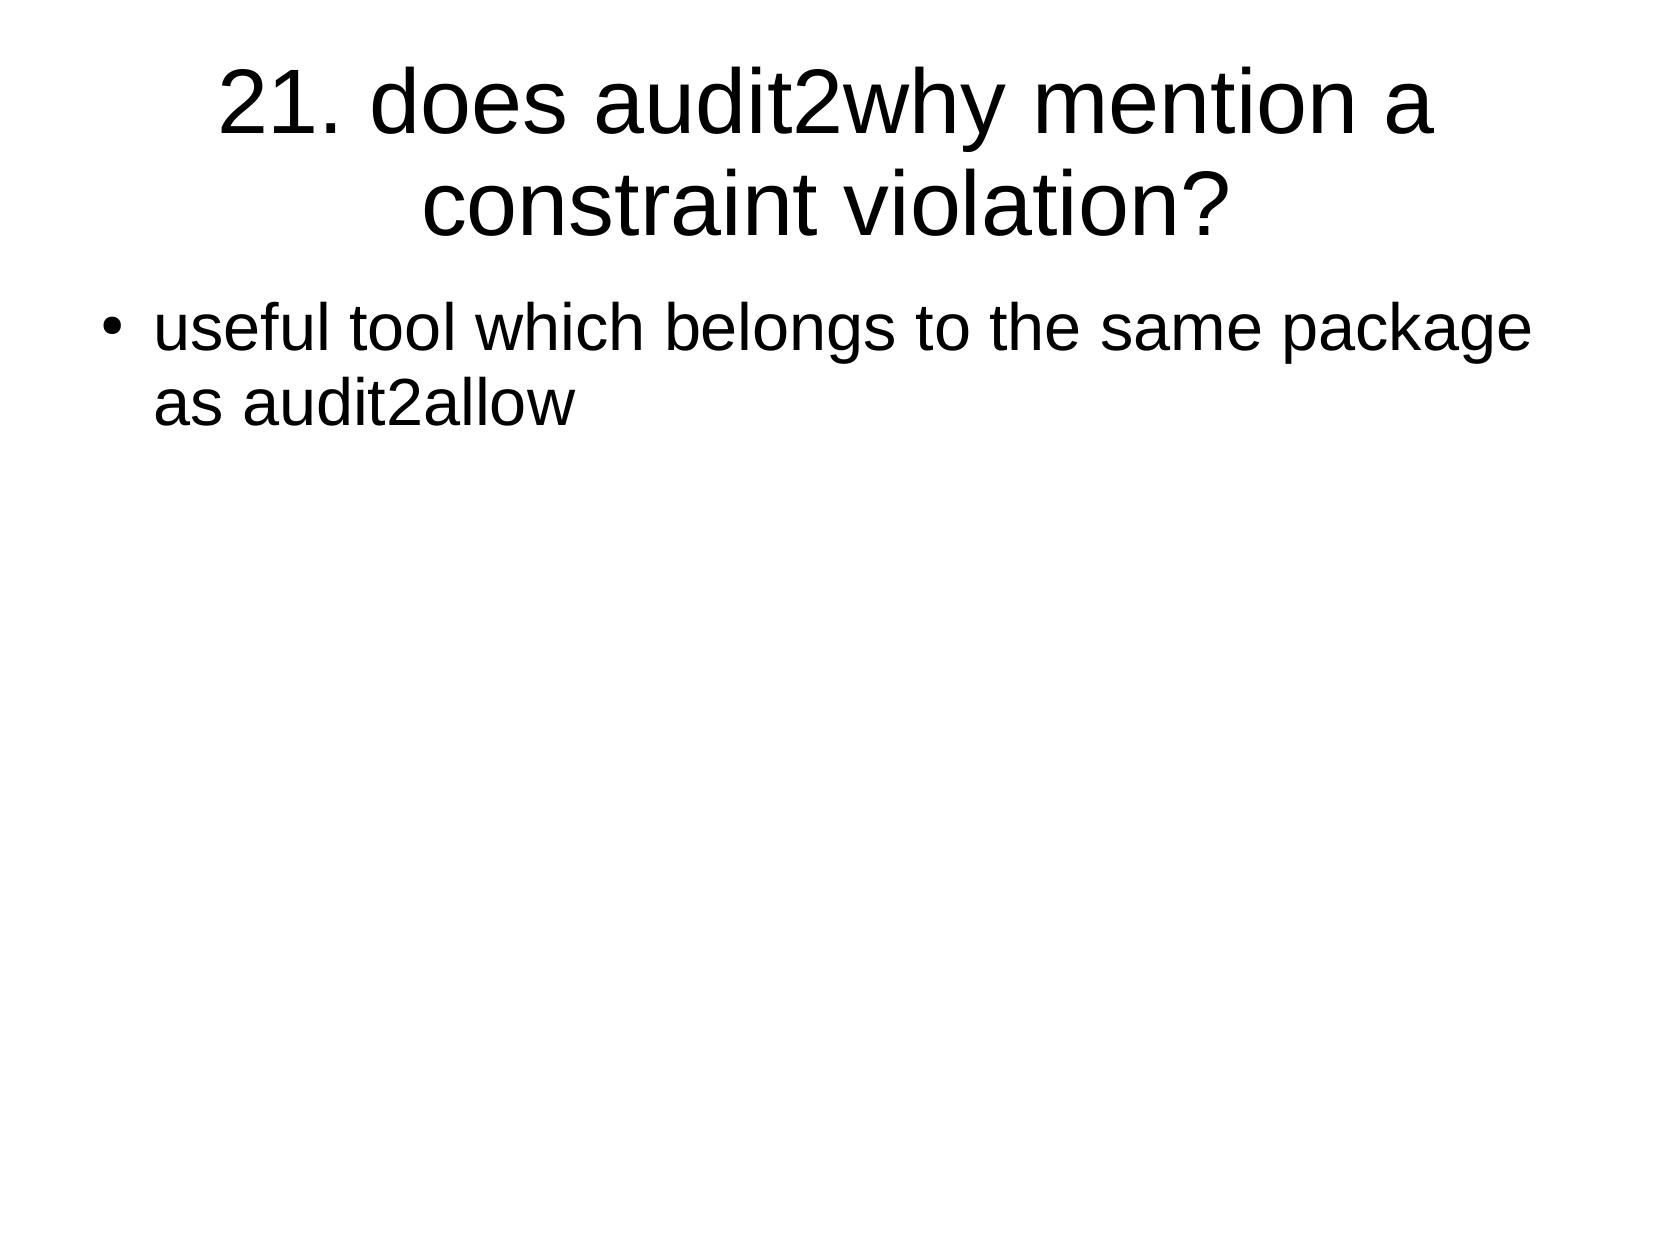

# 21. does audit2why mention a constraint violation?
useful tool which belongs to the same package as audit2allow